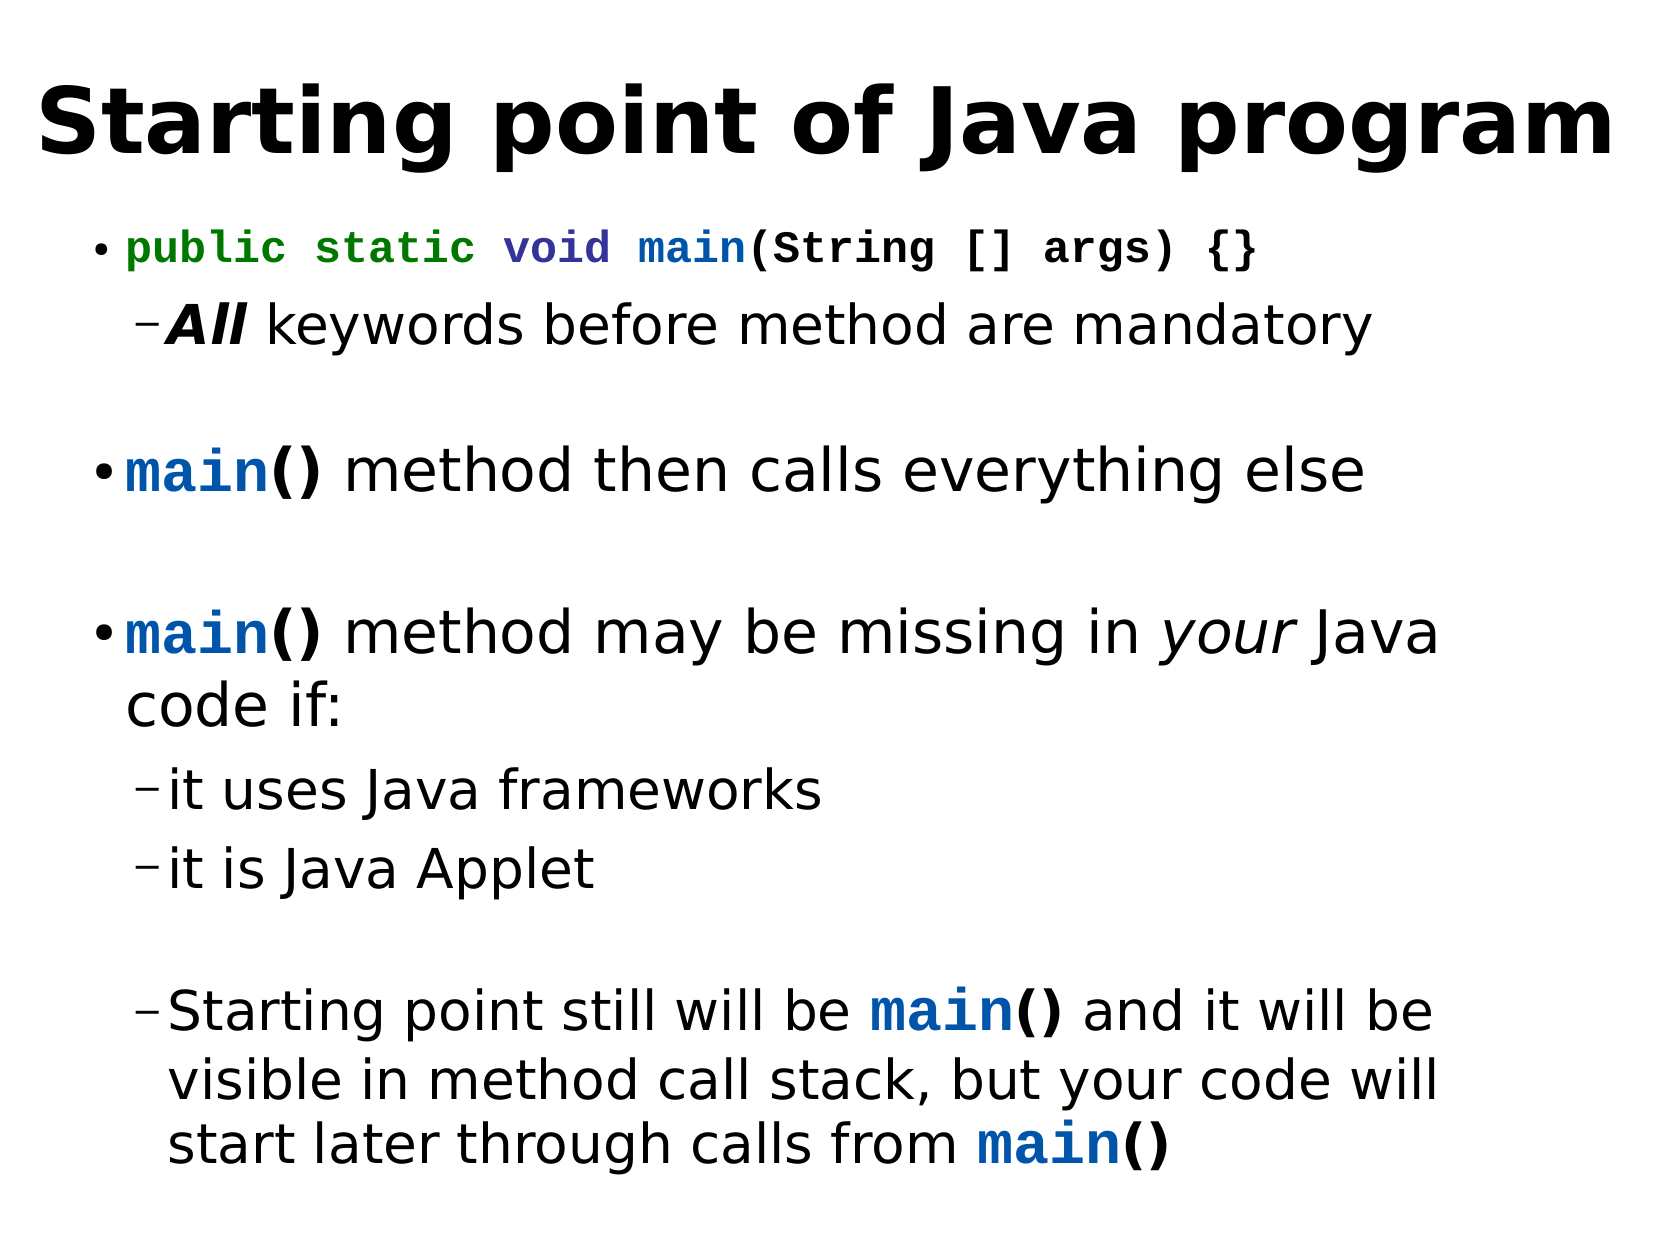

# Starting point of Java program
public static void main(String [] args) {}
All keywords before method are mandatory
main() method then calls everything else
main() method may be missing in your Java code if:
it uses Java frameworks
it is Java Applet
Starting point still will be main() and it will be visible in method call stack, but your code will start later through calls from main()